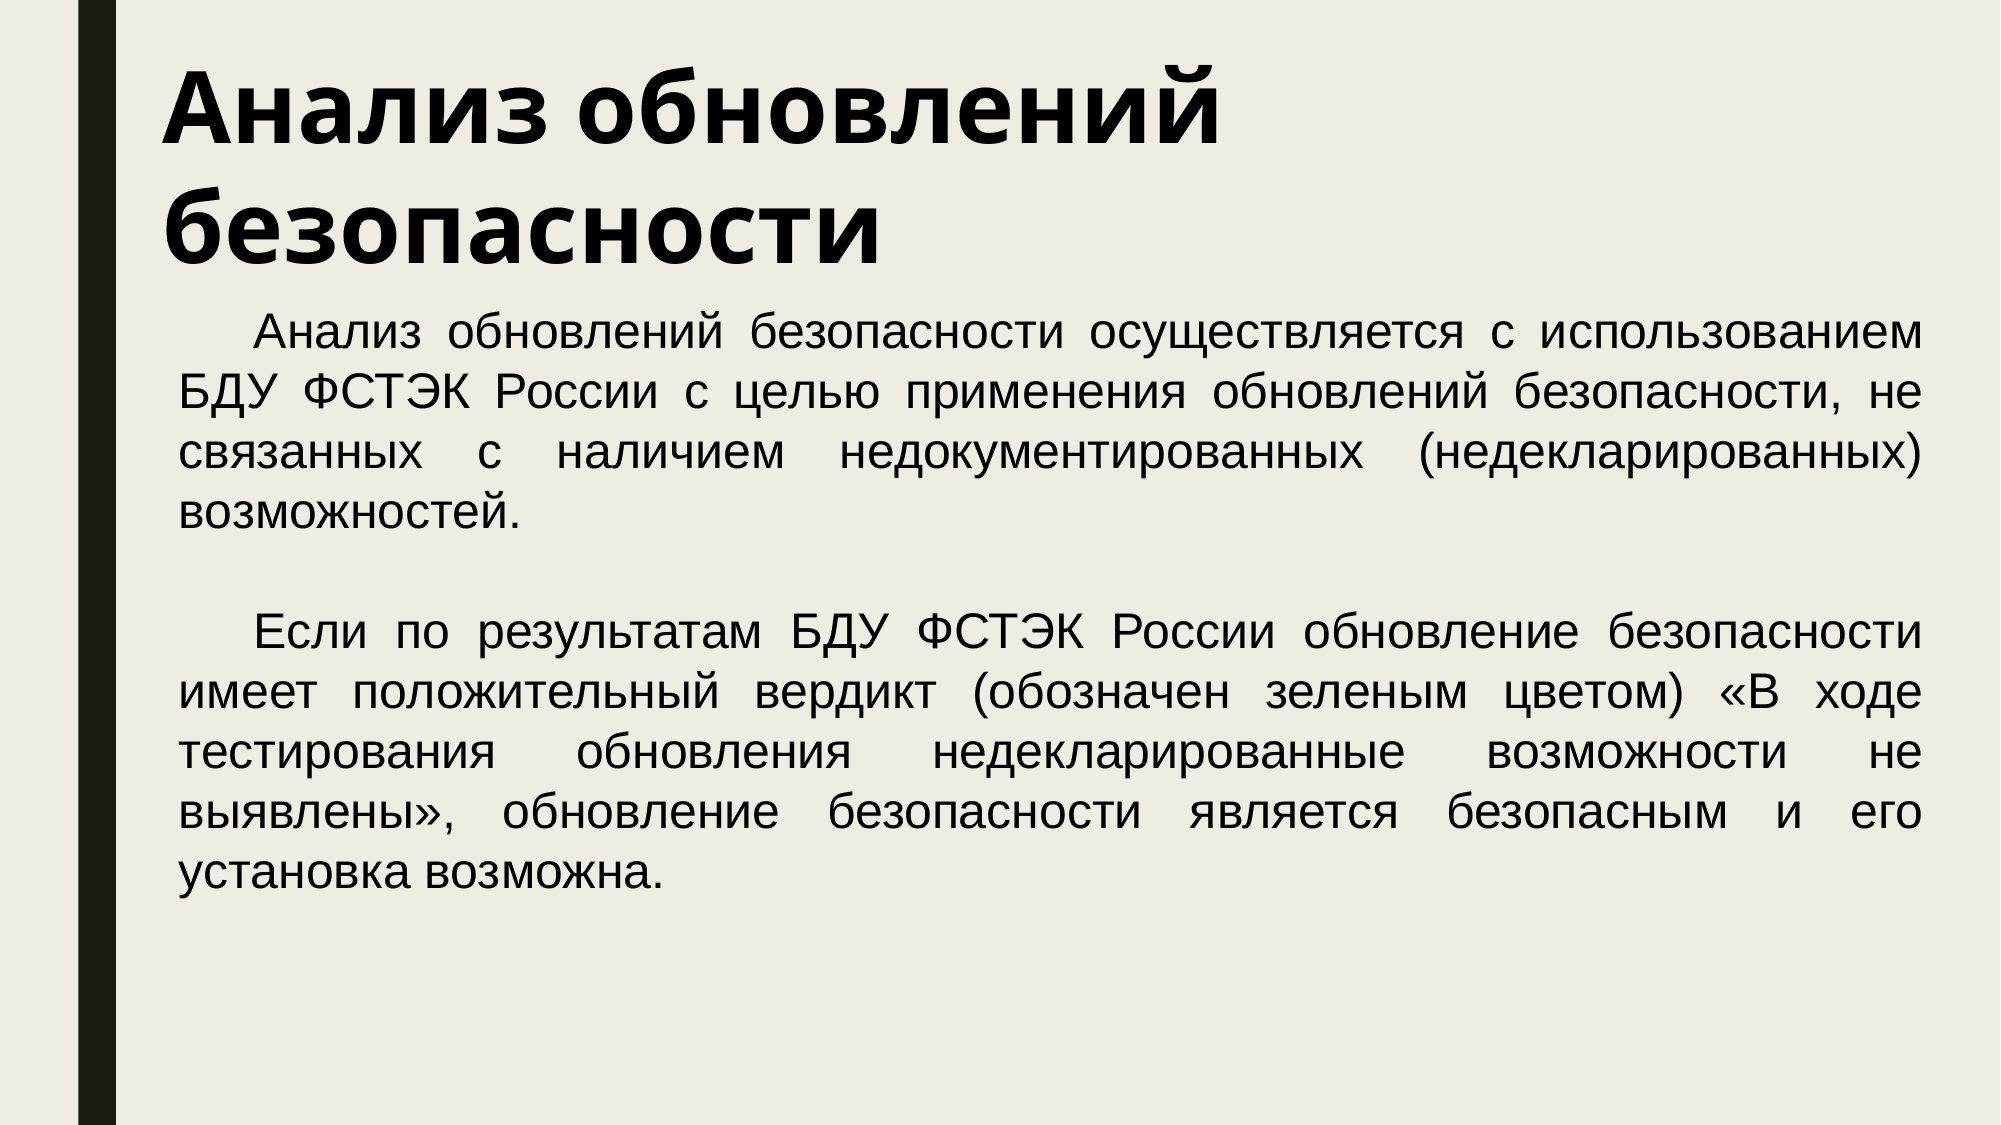

Анализ обновлений безопасности
Анализ обновлений безопасности осуществляется с использованием БДУ ФСТЭК России с целью применения обновлений безопасности, не связанных с наличием недокументированных (недекларированных) возможностей.
Если по результатам БДУ ФСТЭК России обновление безопасности имеет положительный вердикт (обозначен зеленым цветом) «В ходе тестирования обновления недекларированные возможности не выявлены», обновление безопасности является безопасным и его установка возможна.